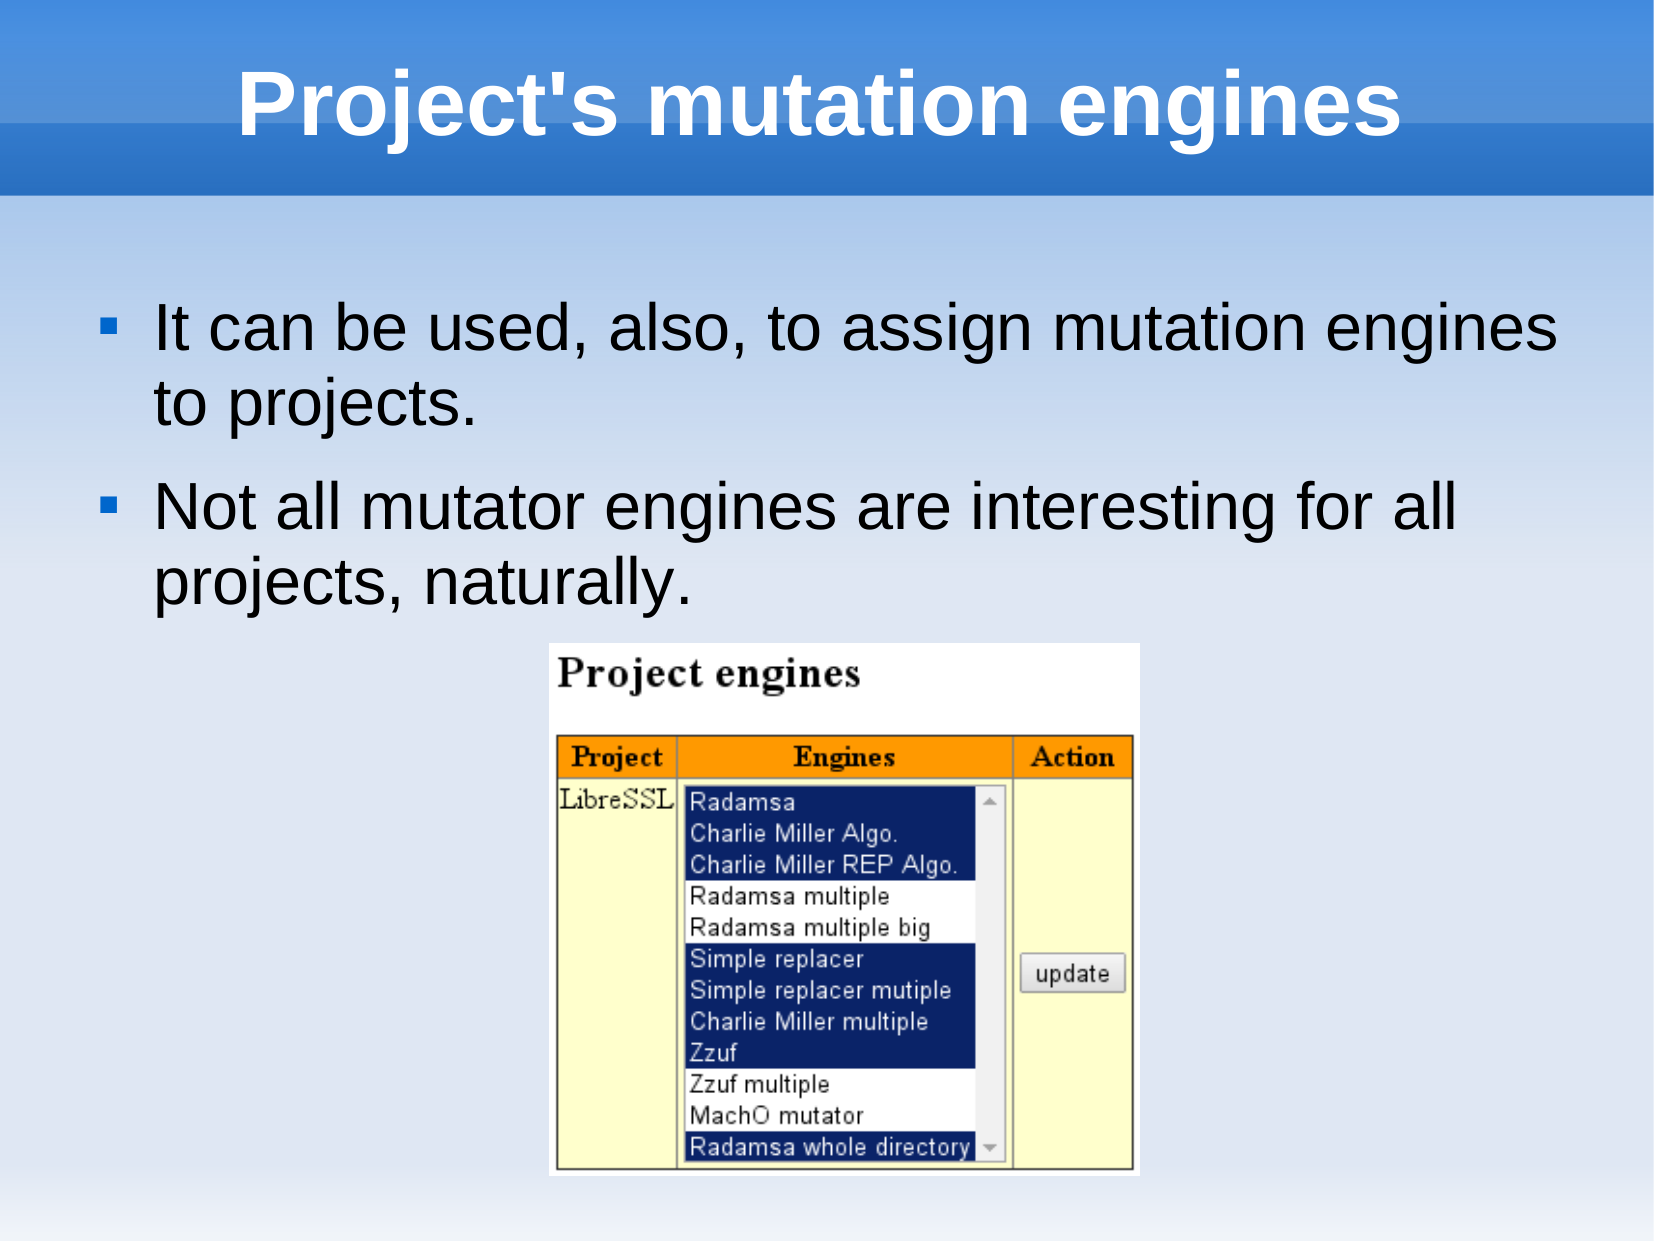

# Project's mutation engines
It can be used, also, to assign mutation engines to projects.
Not all mutator engines are interesting for all projects, naturally.